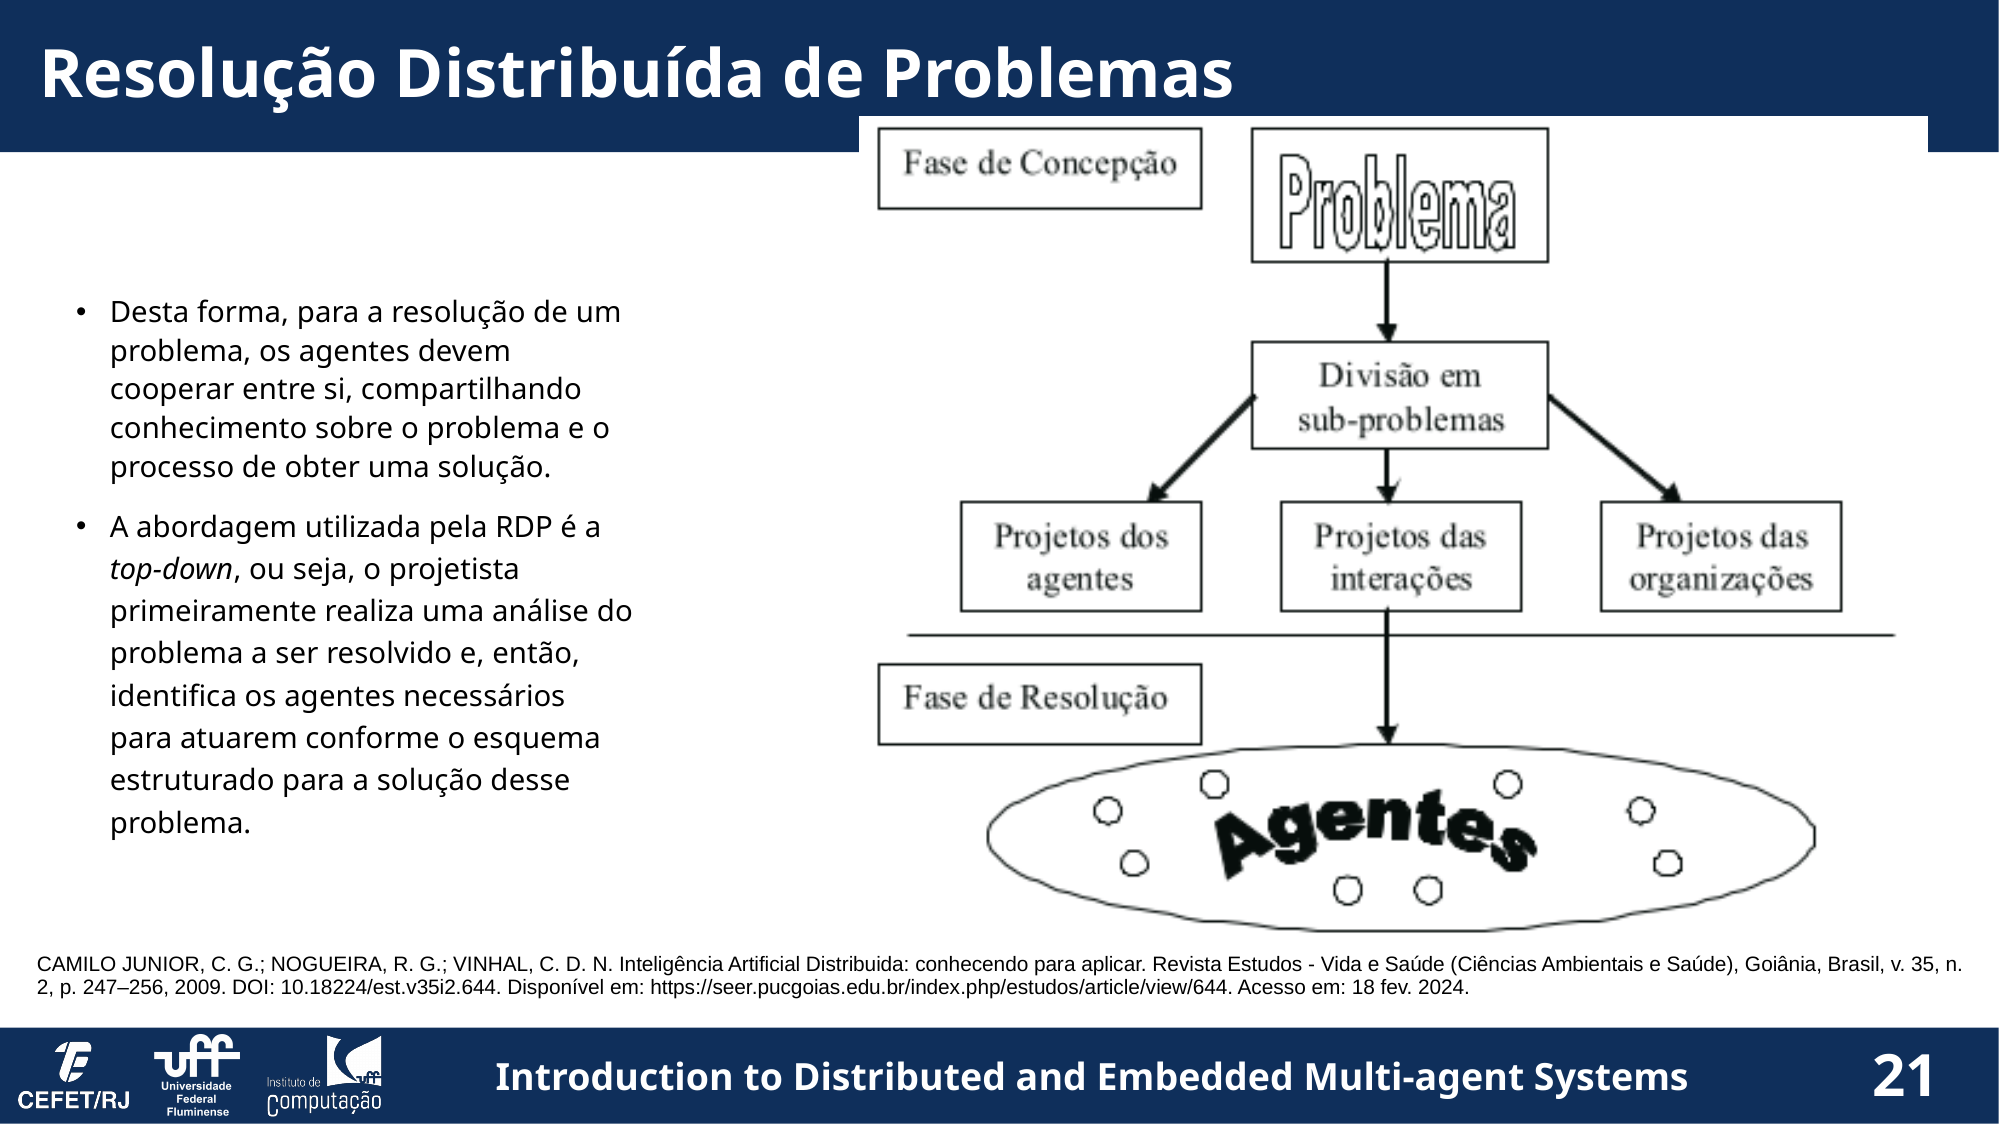

Resolução Distribuída de Problemas
Desta forma, para a resolução de um problema, os agentes devem cooperar entre si, compartilhando conhecimento sobre o problema e o processo de obter uma solução.
A abordagem utilizada pela RDP é a top-down, ou seja, o projetista primeiramente realiza uma análise do problema a ser resolvido e, então, identifica os agentes necessários para atuarem conforme o esquema estruturado para a solução desse problema.
CAMILO JUNIOR, C. G.; NOGUEIRA, R. G.; VINHAL, C. D. N. Inteligência Artificial Distribuida: conhecendo para aplicar. Revista Estudos - Vida e Saúde (Ciências Ambientais e Saúde), Goiânia, Brasil, v. 35, n. 2, p. 247–256, 2009. DOI: 10.18224/est.v35i2.644. Disponível em: https://seer.pucgoias.edu.br/index.php/estudos/article/view/644. Acesso em: 18 fev. 2024.